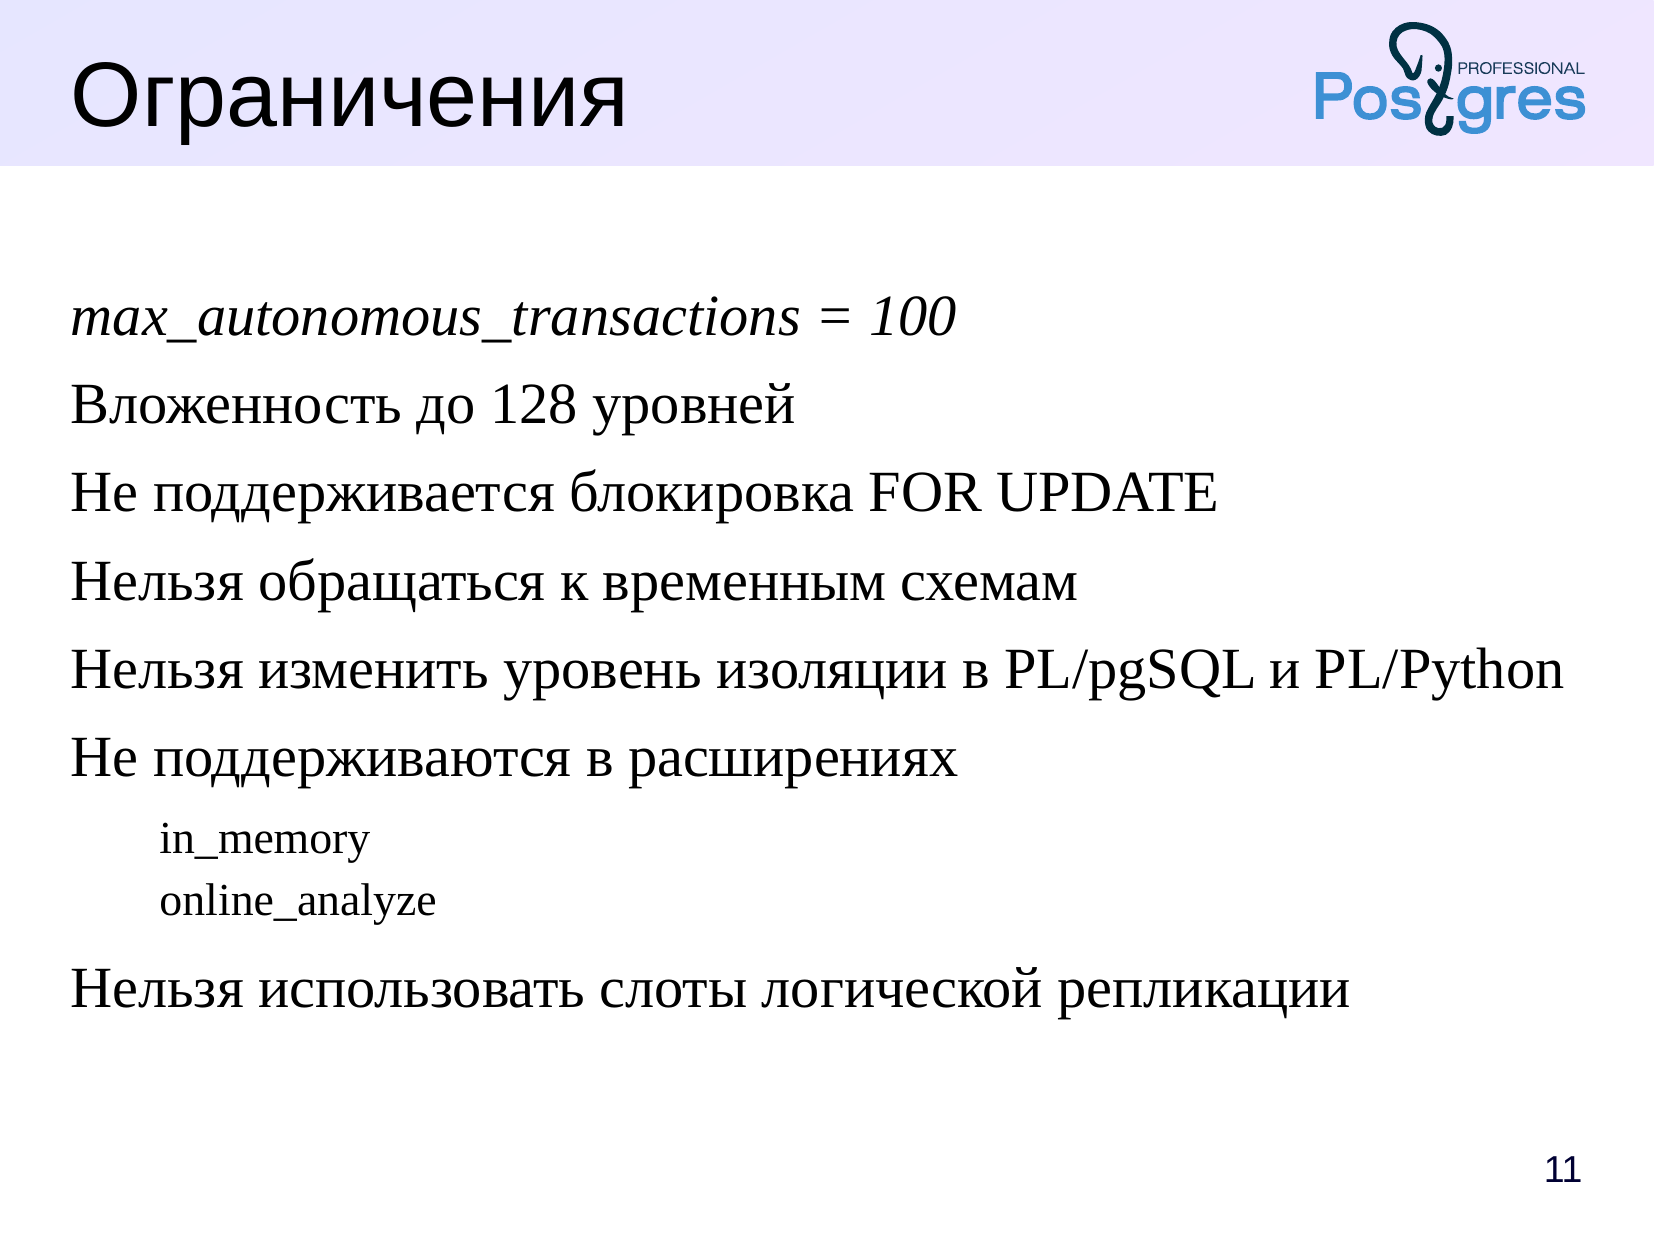

# Ограничения
max_autonomous_transactions = 100
Вложенность до 128 уровней
Не поддерживается блокировка FOR UPDATE
Нельзя обращаться к временным схемам
Нельзя изменить уровень изоляции в PL/pgSQL и PL/Python
Не поддерживаются в расширениях
in_memory
online_analyze
Нельзя использовать слоты логической репликации